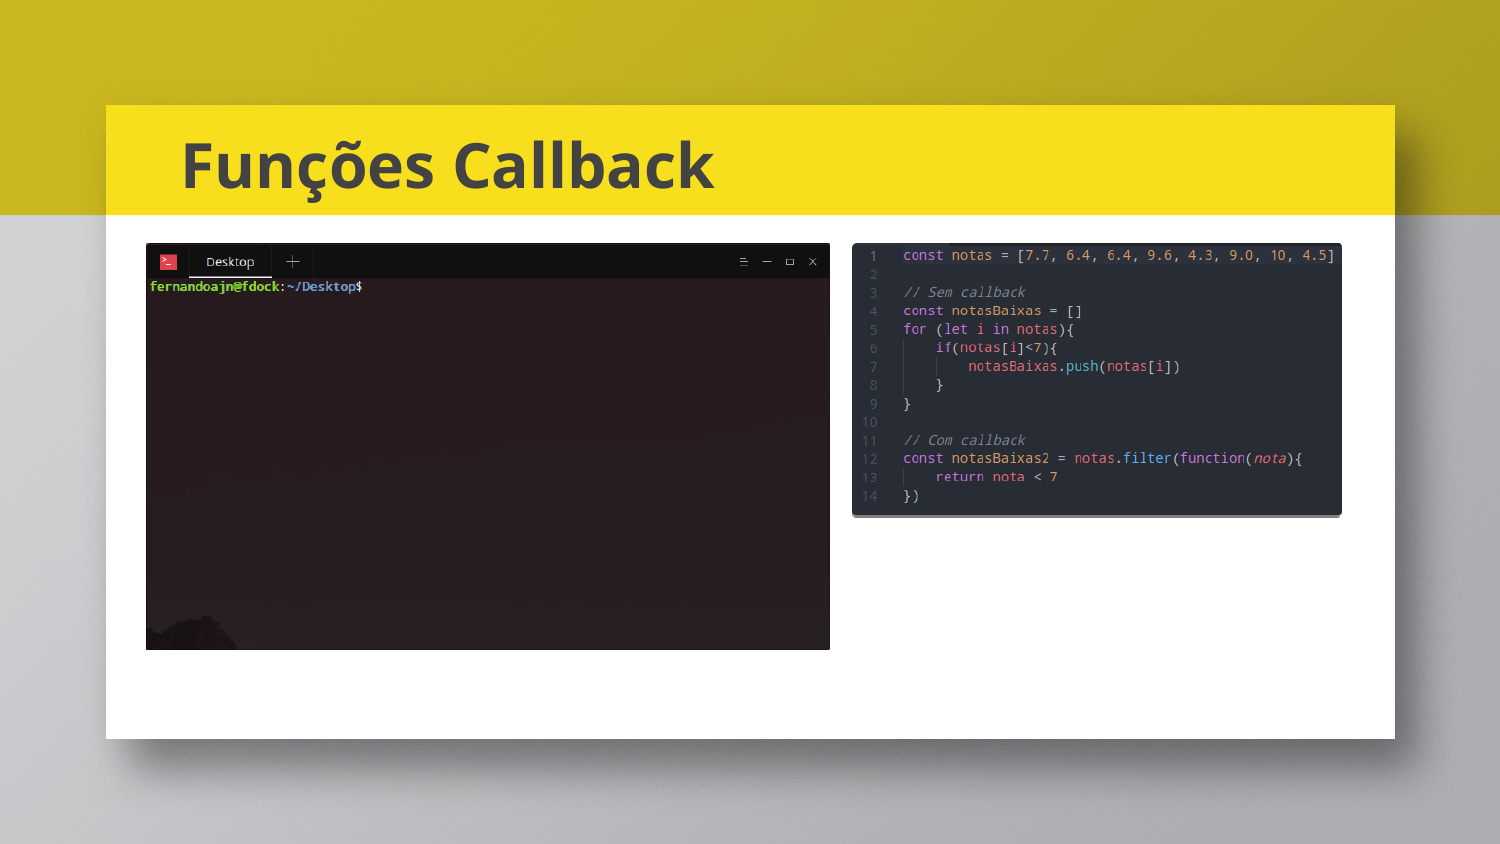

# Funções Callback
“Chamar de volta”;
Voltadas ao padrão Observer.